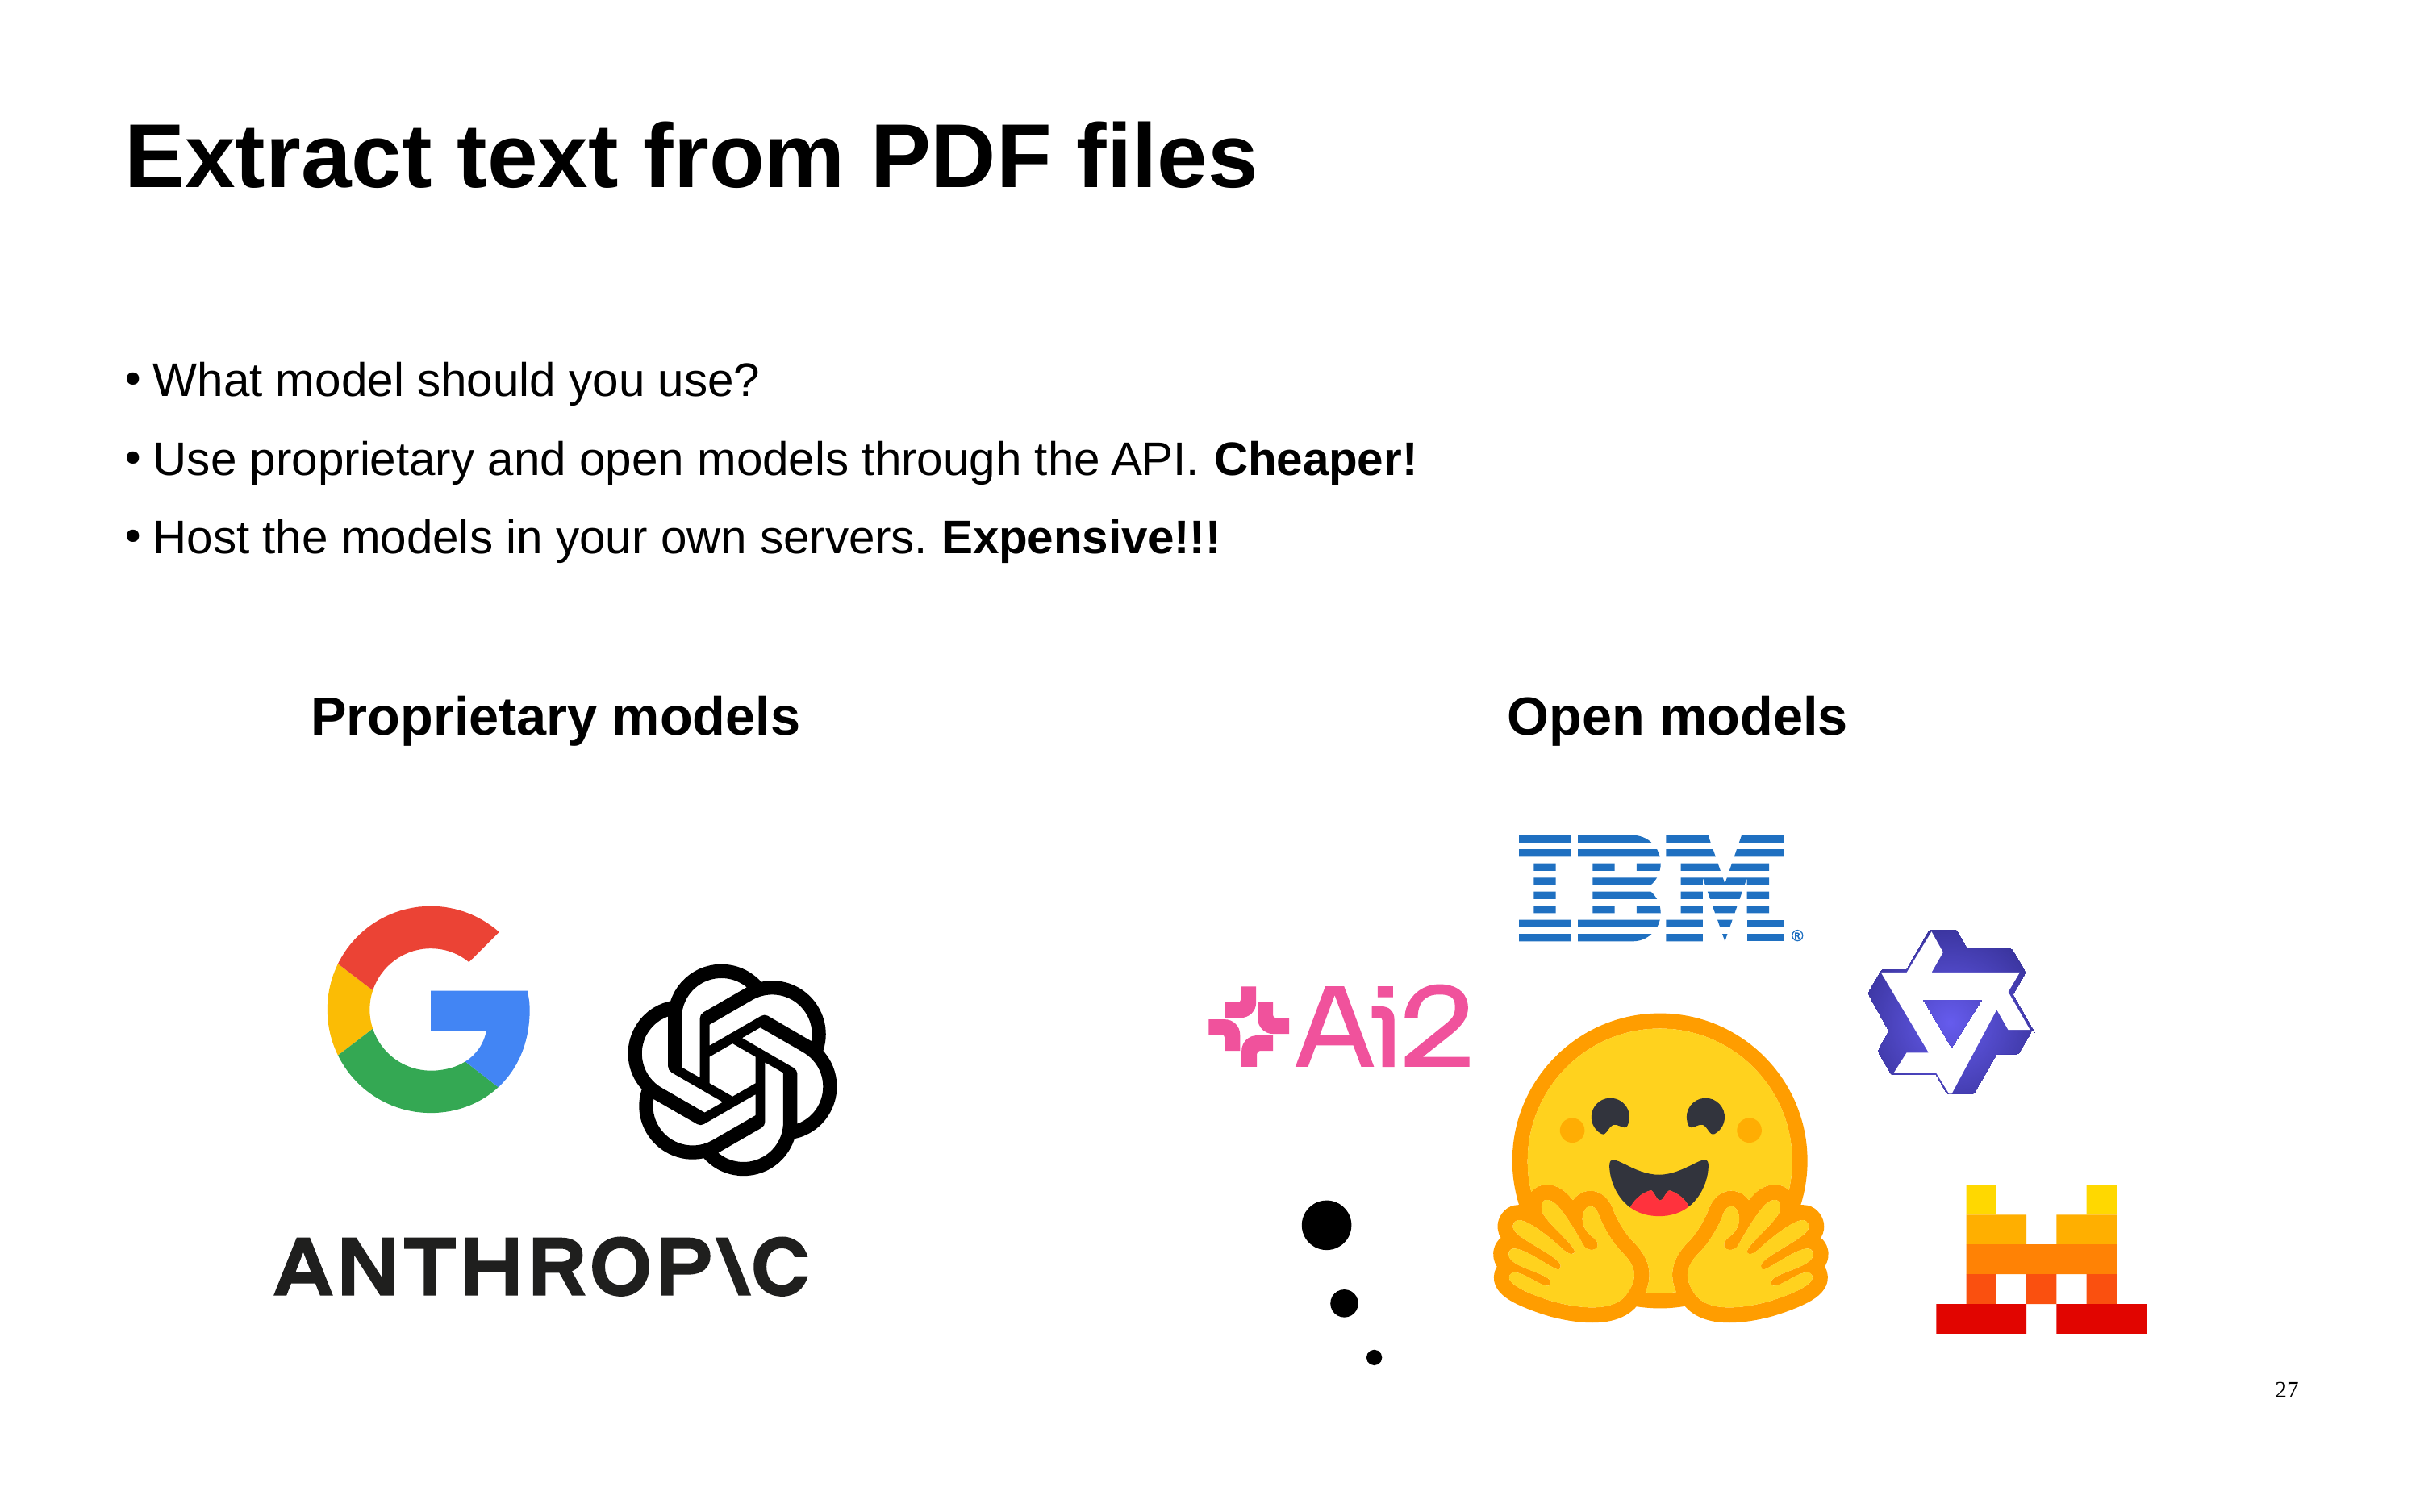

Extract text from PDF files
What model should you use?
Use proprietary and open models through the API. Cheaper!
Host the models in your own servers. Expensive!!!
Proprietary models
Open models
27